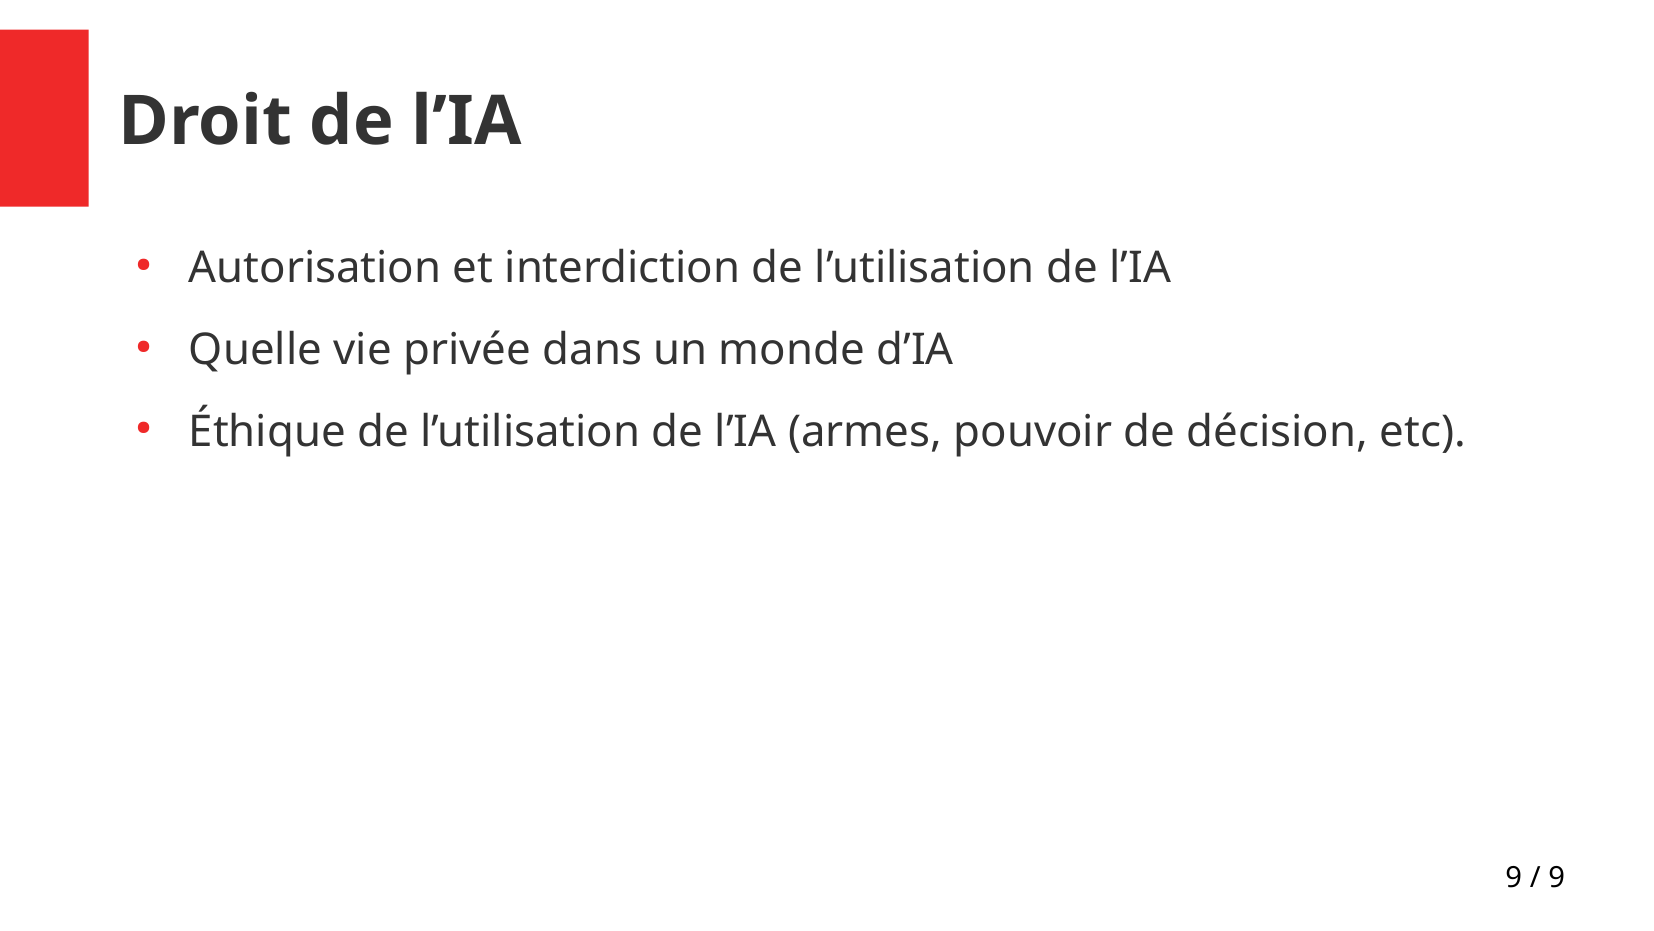

# Droit de l’IA
Autorisation et interdiction de l’utilisation de l’IA
Quelle vie privée dans un monde d’IA
Éthique de l’utilisation de l’IA (armes, pouvoir de décision, etc).
9